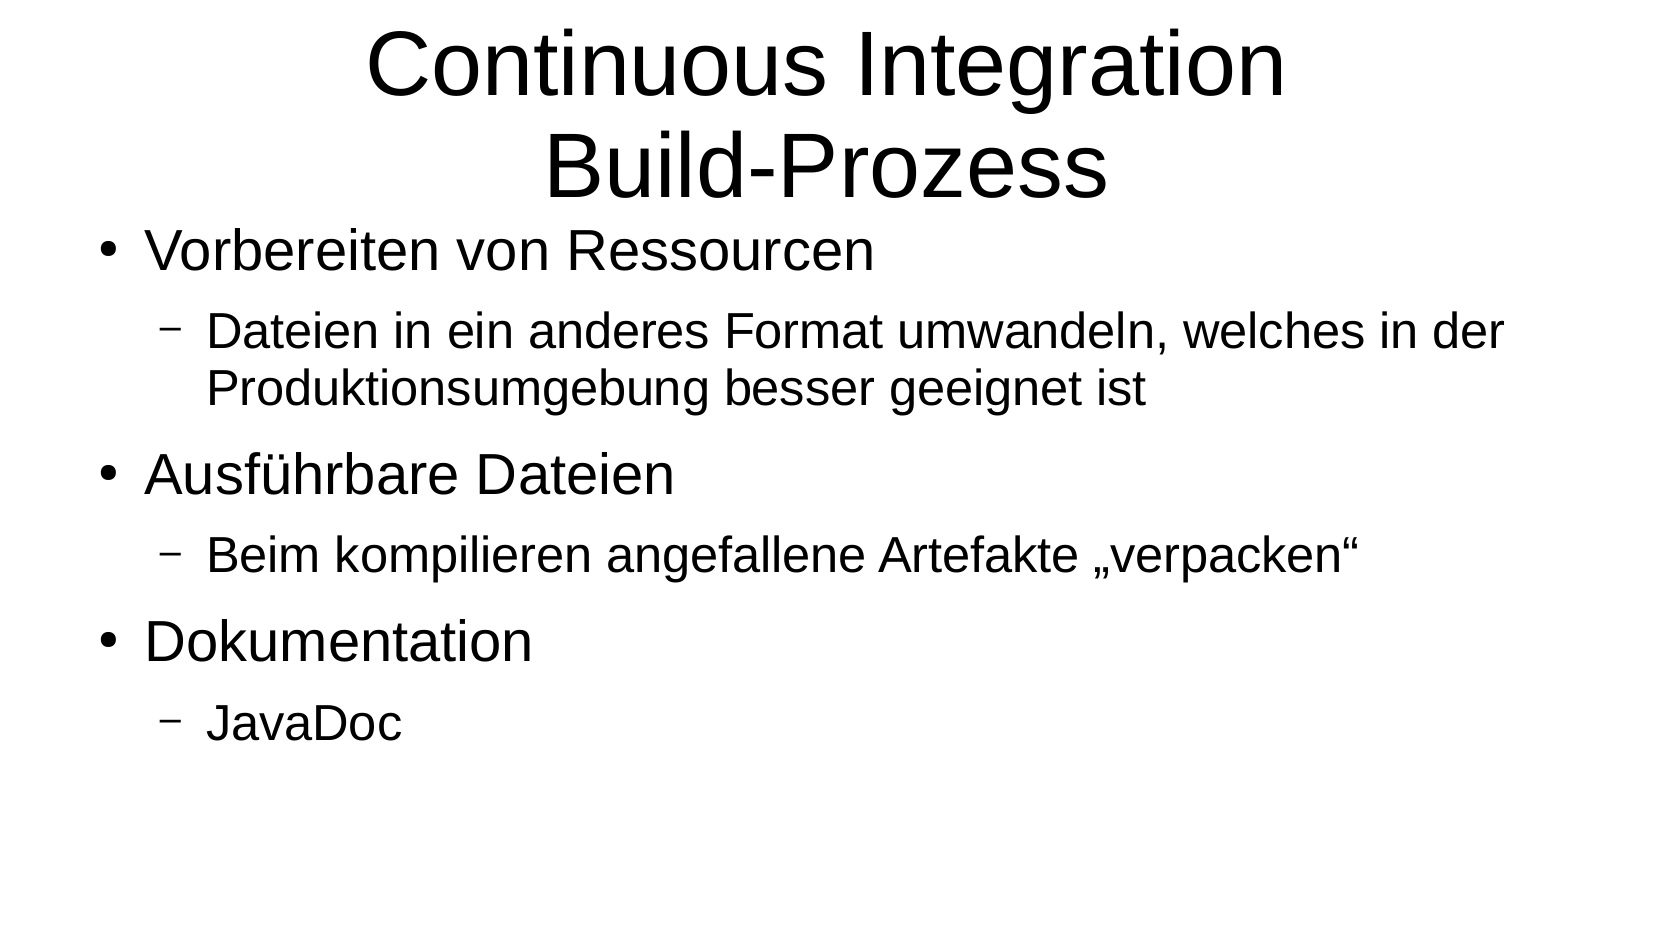

# Continuous Integration Build-Prozess
Vorbereiten von Ressourcen
Dateien in ein anderes Format umwandeln, welches in der Produktionsumgebung besser geeignet ist
Ausführbare Dateien
Beim kompilieren angefallene Artefakte „verpacken“
Dokumentation
JavaDoc